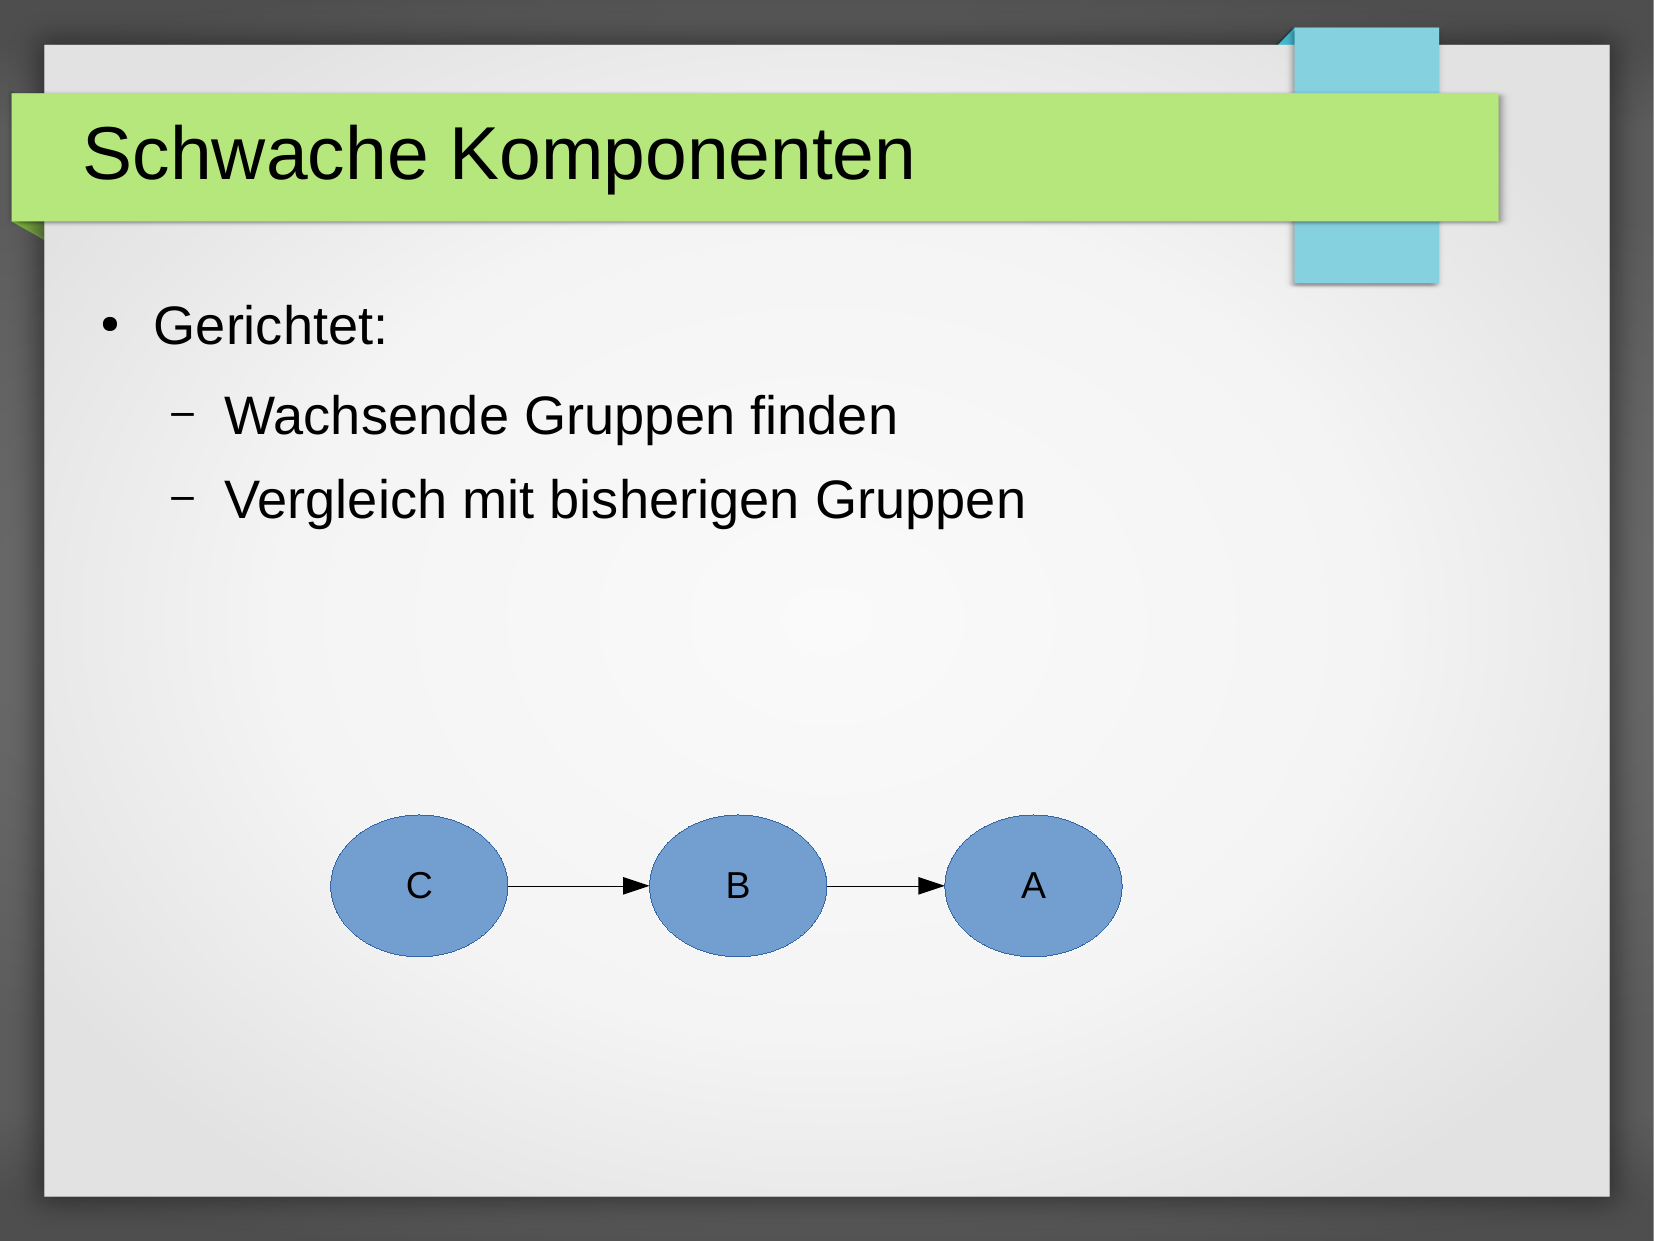

# Schwache Komponenten
Gerichtet:
Wachsende Gruppen finden
Vergleich mit bisherigen Gruppen
C
B
A